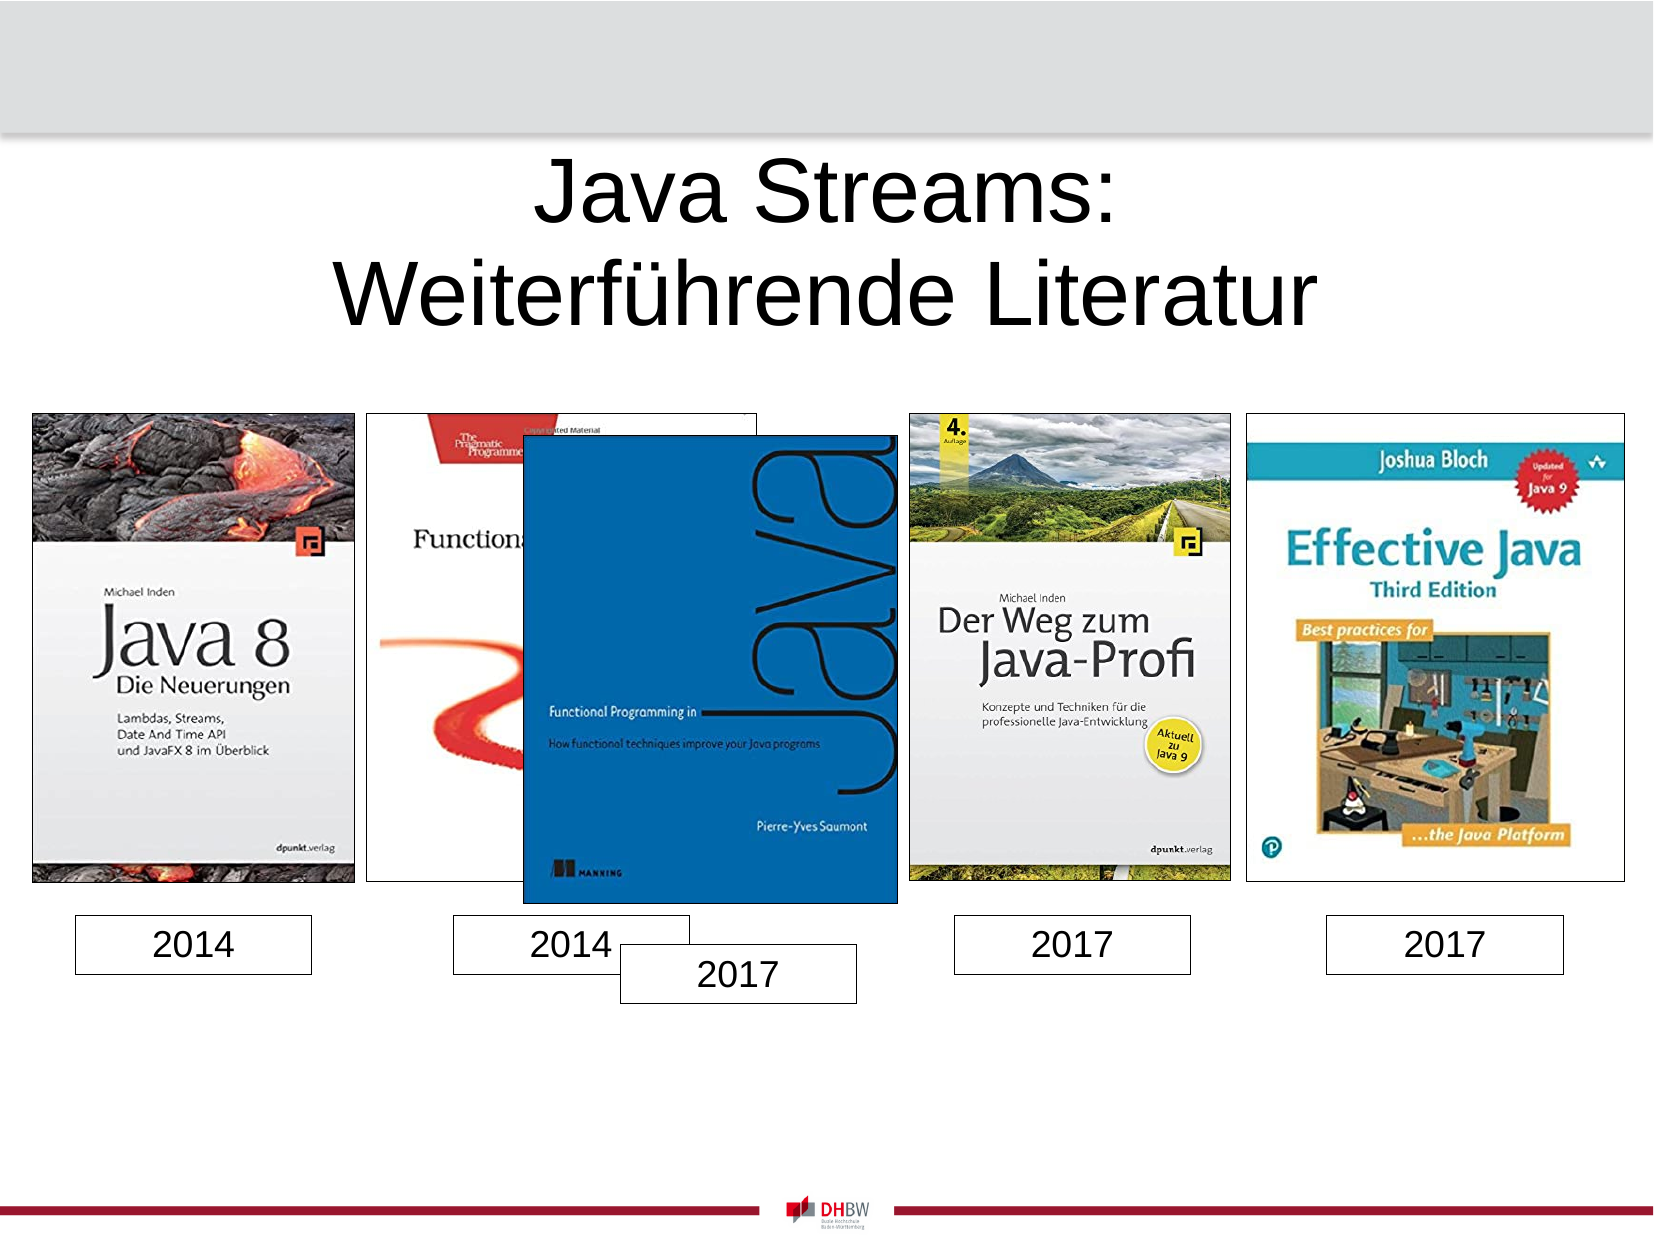

# Java Streams: Weiterführende Literatur
2014
2014
2017
2017
2017